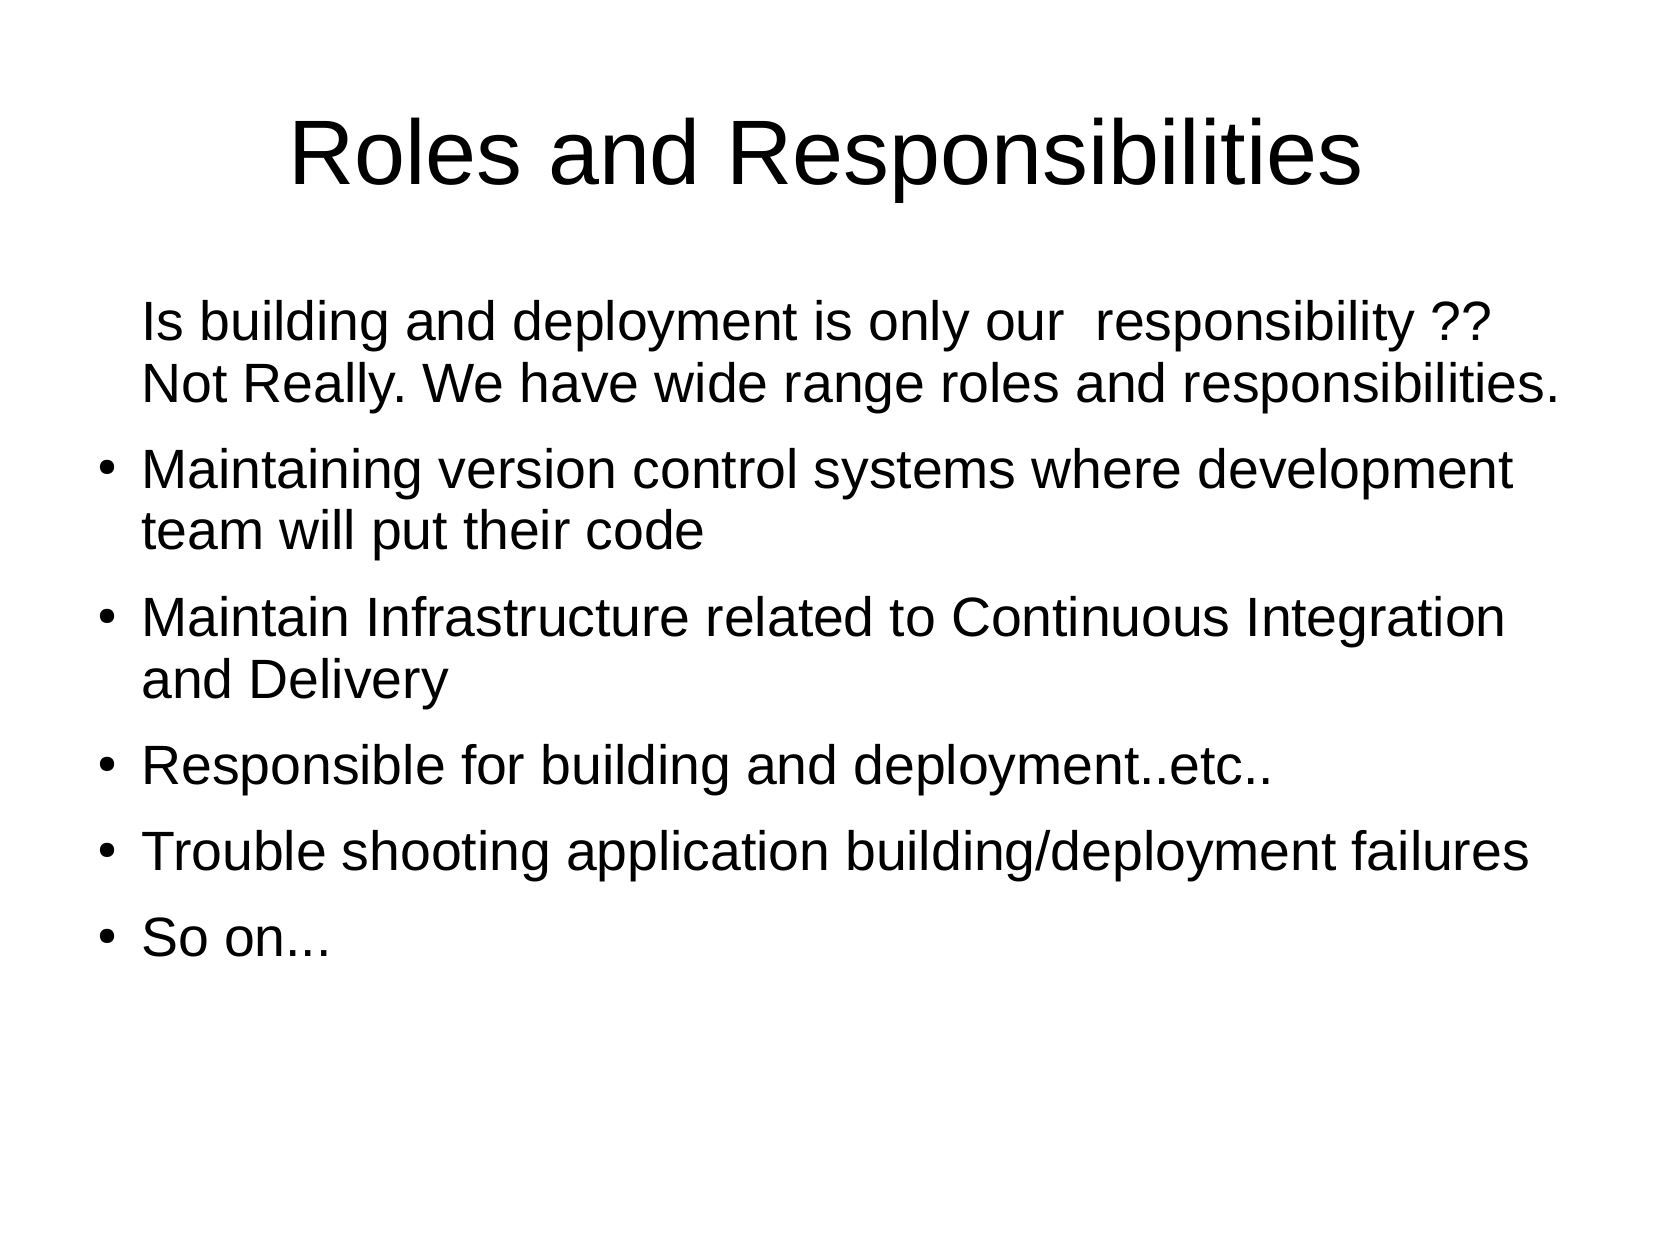

# Roles and Responsibilities
Is building and deployment is only our responsibility ?? Not Really. We have wide range roles and responsibilities.
Maintaining version control systems where development team will put their code
Maintain Infrastructure related to Continuous Integration and Delivery
Responsible for building and deployment..etc..
Trouble shooting application building/deployment failures
So on...